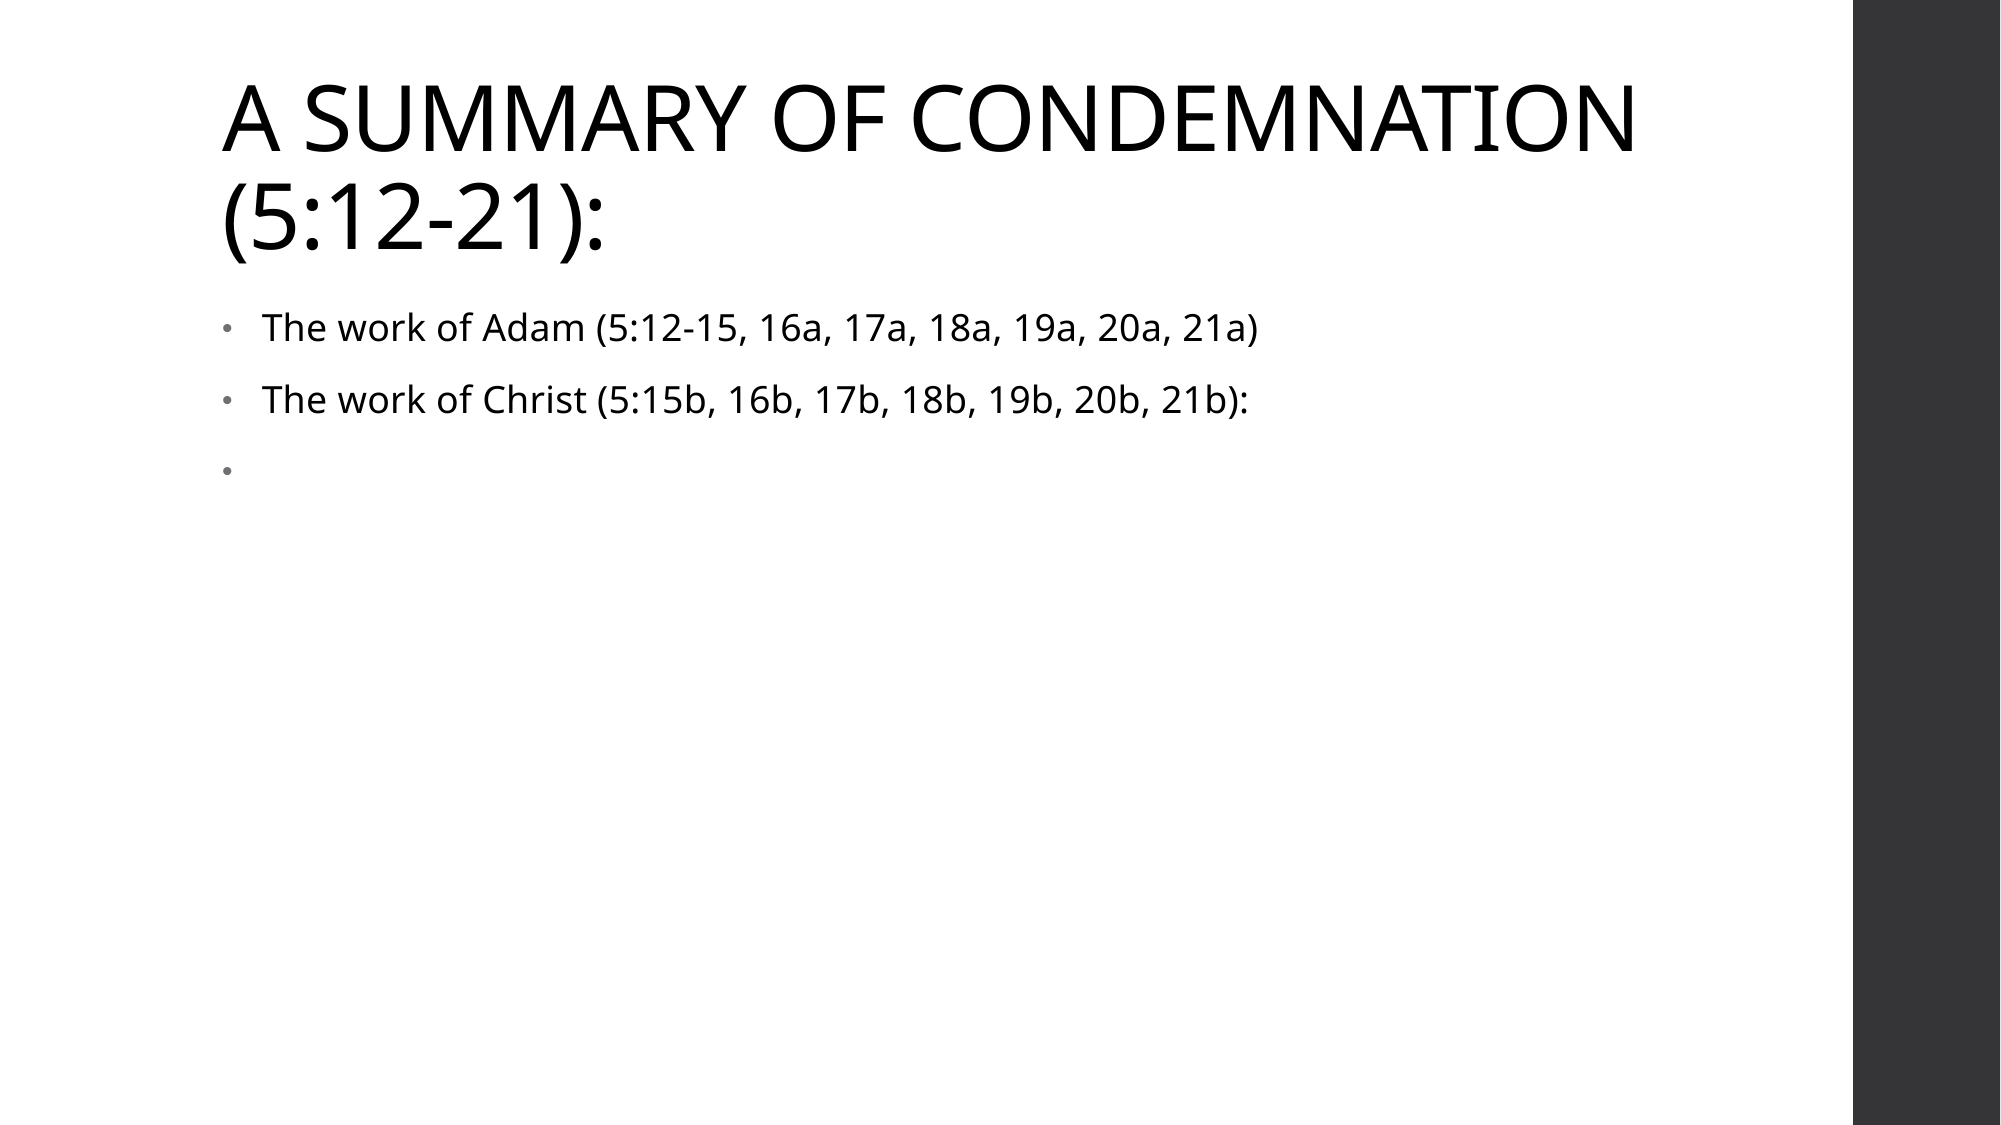

# A SUMMARY OF CONDEMNATION (5:12-21):
 The work of Adam (5:12-15, 16a, 17a, 18a, 19a, 20a, 21a)
 The work of Christ (5:15b, 16b, 17b, 18b, 19b, 20b, 21b):